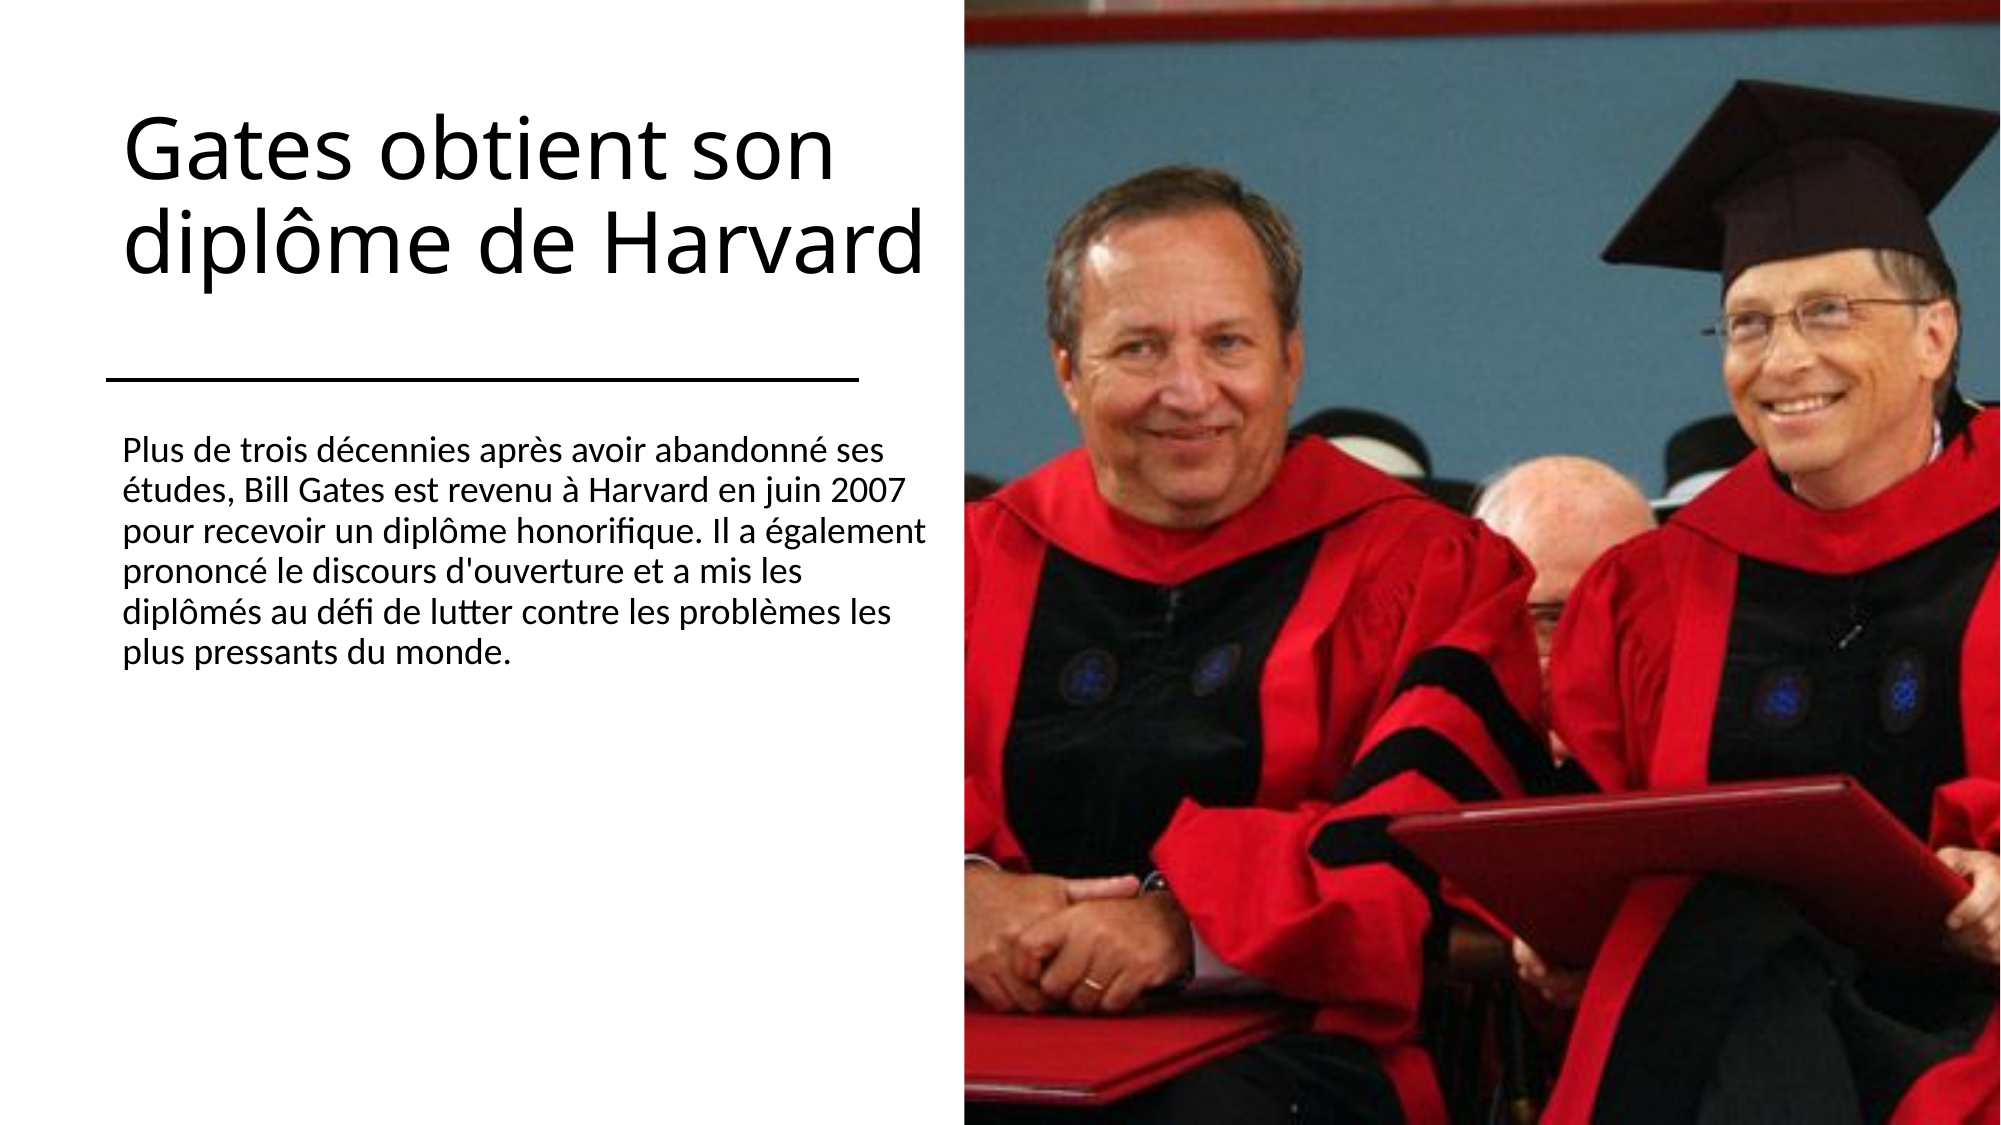

# Gates obtient son diplôme de Harvard
Plus de trois décennies après avoir abandonné ses études, Bill Gates est revenu à Harvard en juin 2007 pour recevoir un diplôme honorifique. Il a également prononcé le discours d'ouverture et a mis les diplômés au défi de lutter contre les problèmes les plus pressants du monde.